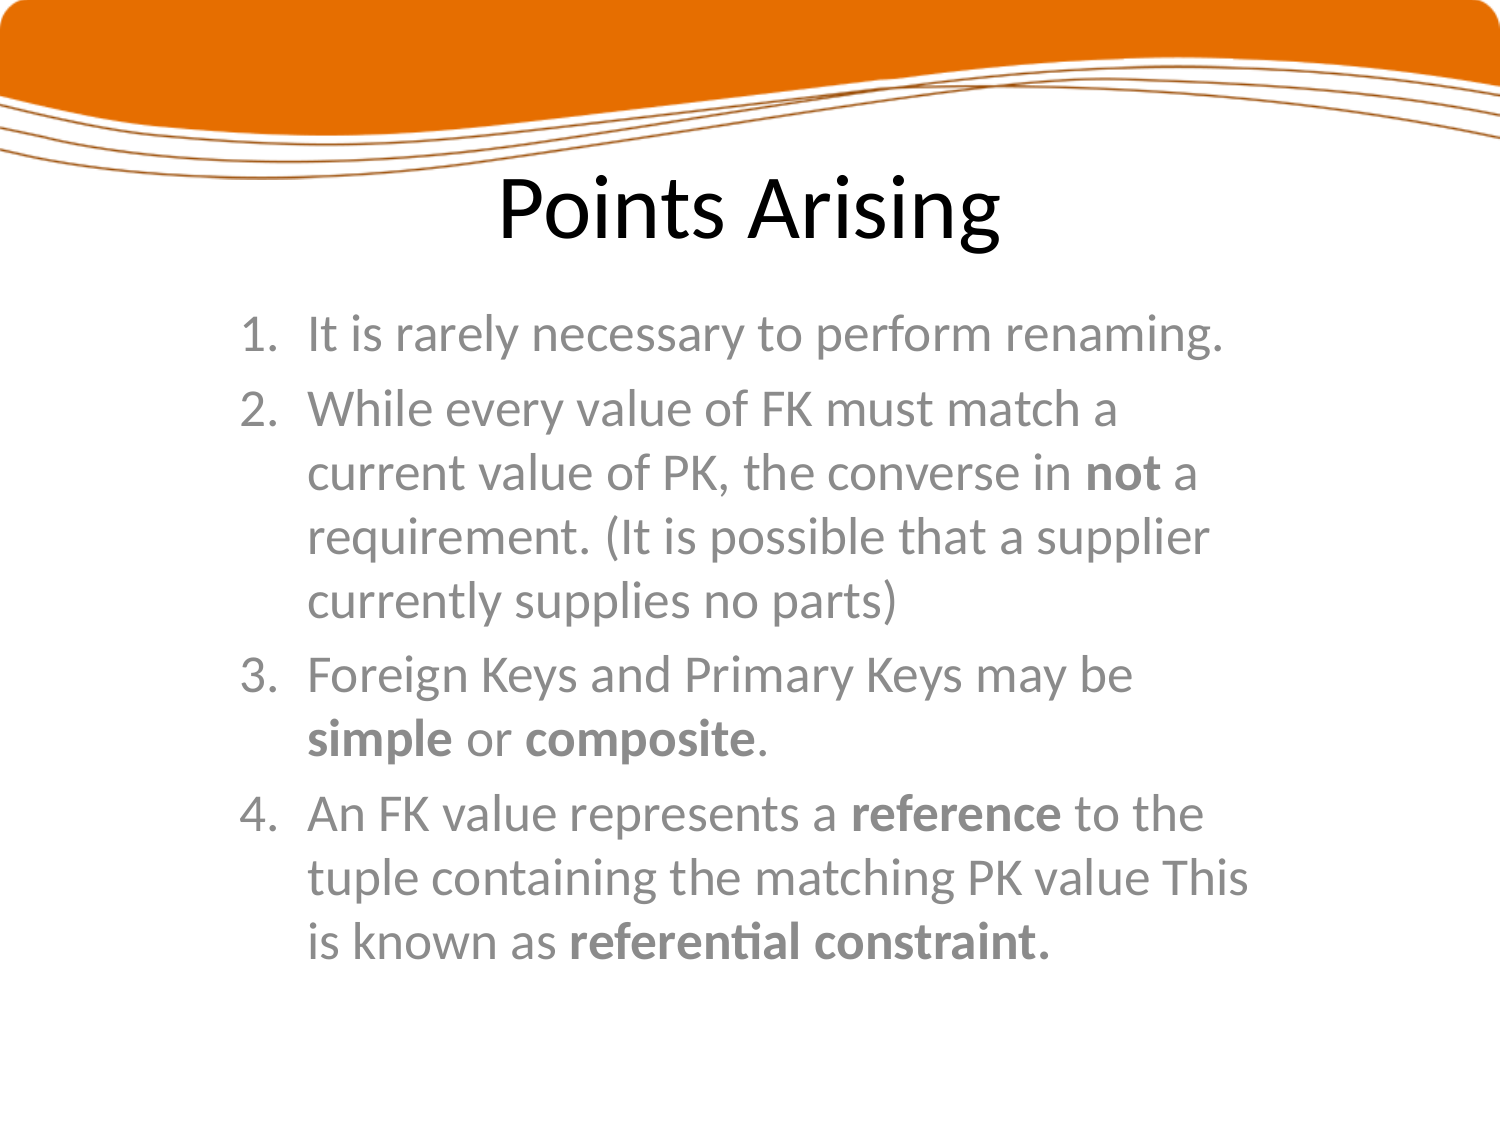

Points Arising
It is rarely necessary to perform renaming.
While every value of FK must match a current value of PK, the converse in not a requirement. (It is possible that a supplier currently supplies no parts)
Foreign Keys and Primary Keys may be simple or composite.
An FK value represents a reference to the tuple containing the matching PK value This is known as referential constraint.